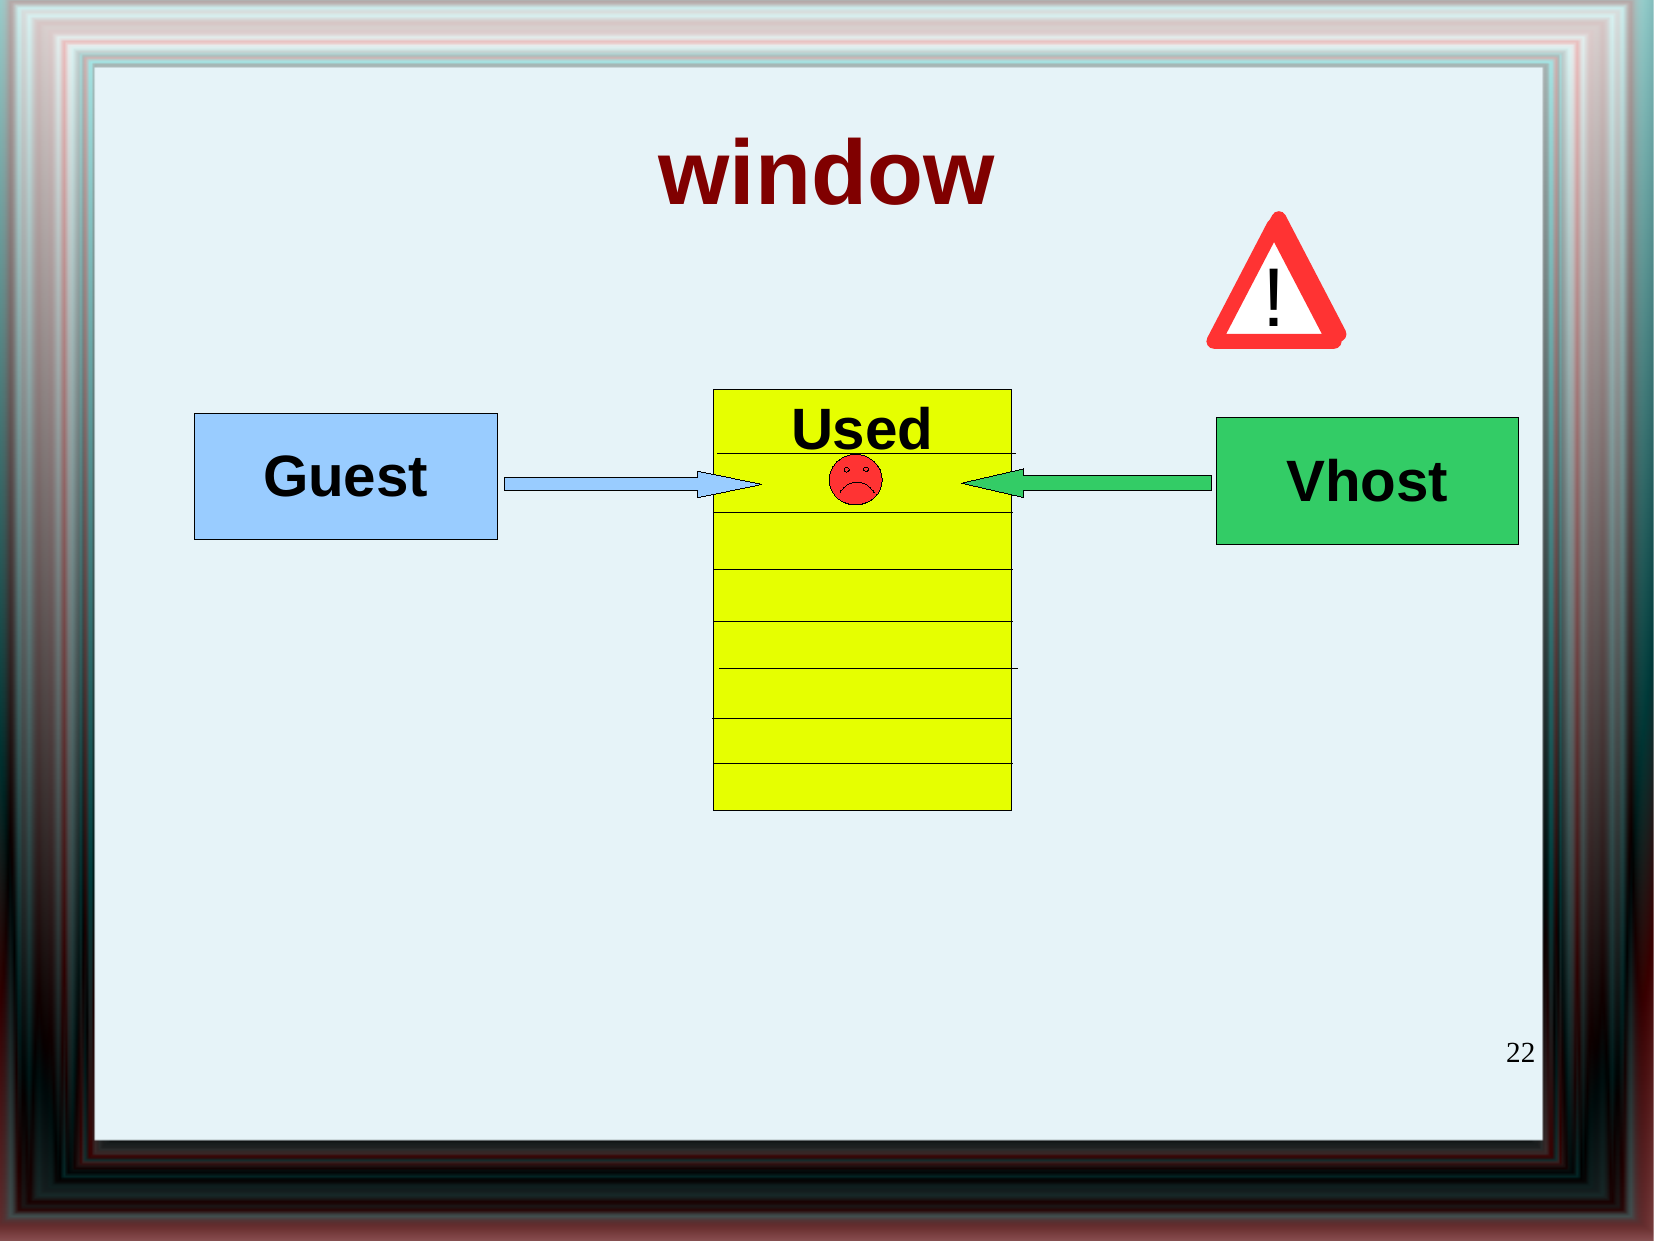

# window
!
!
Used
Guest
Vhost
22